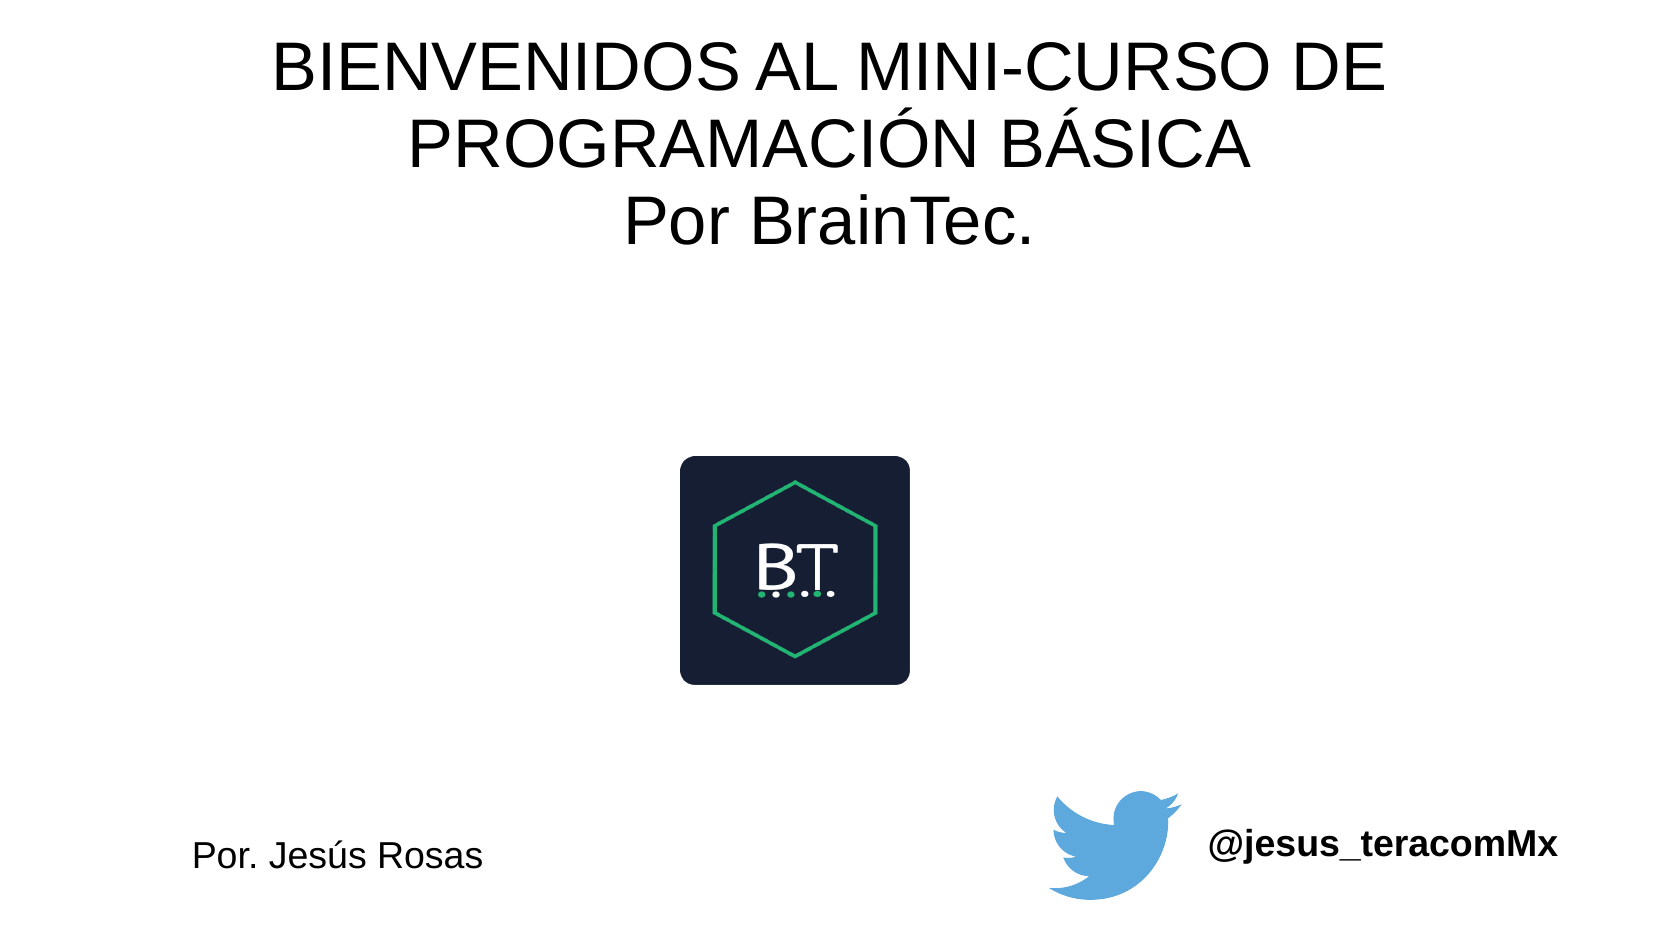

# BIENVENIDOS AL MINI-CURSO DE PROGRAMACIÓN BÁSICA Por BrainTec.
@jesus_teracomMx
Por. Jesús Rosas